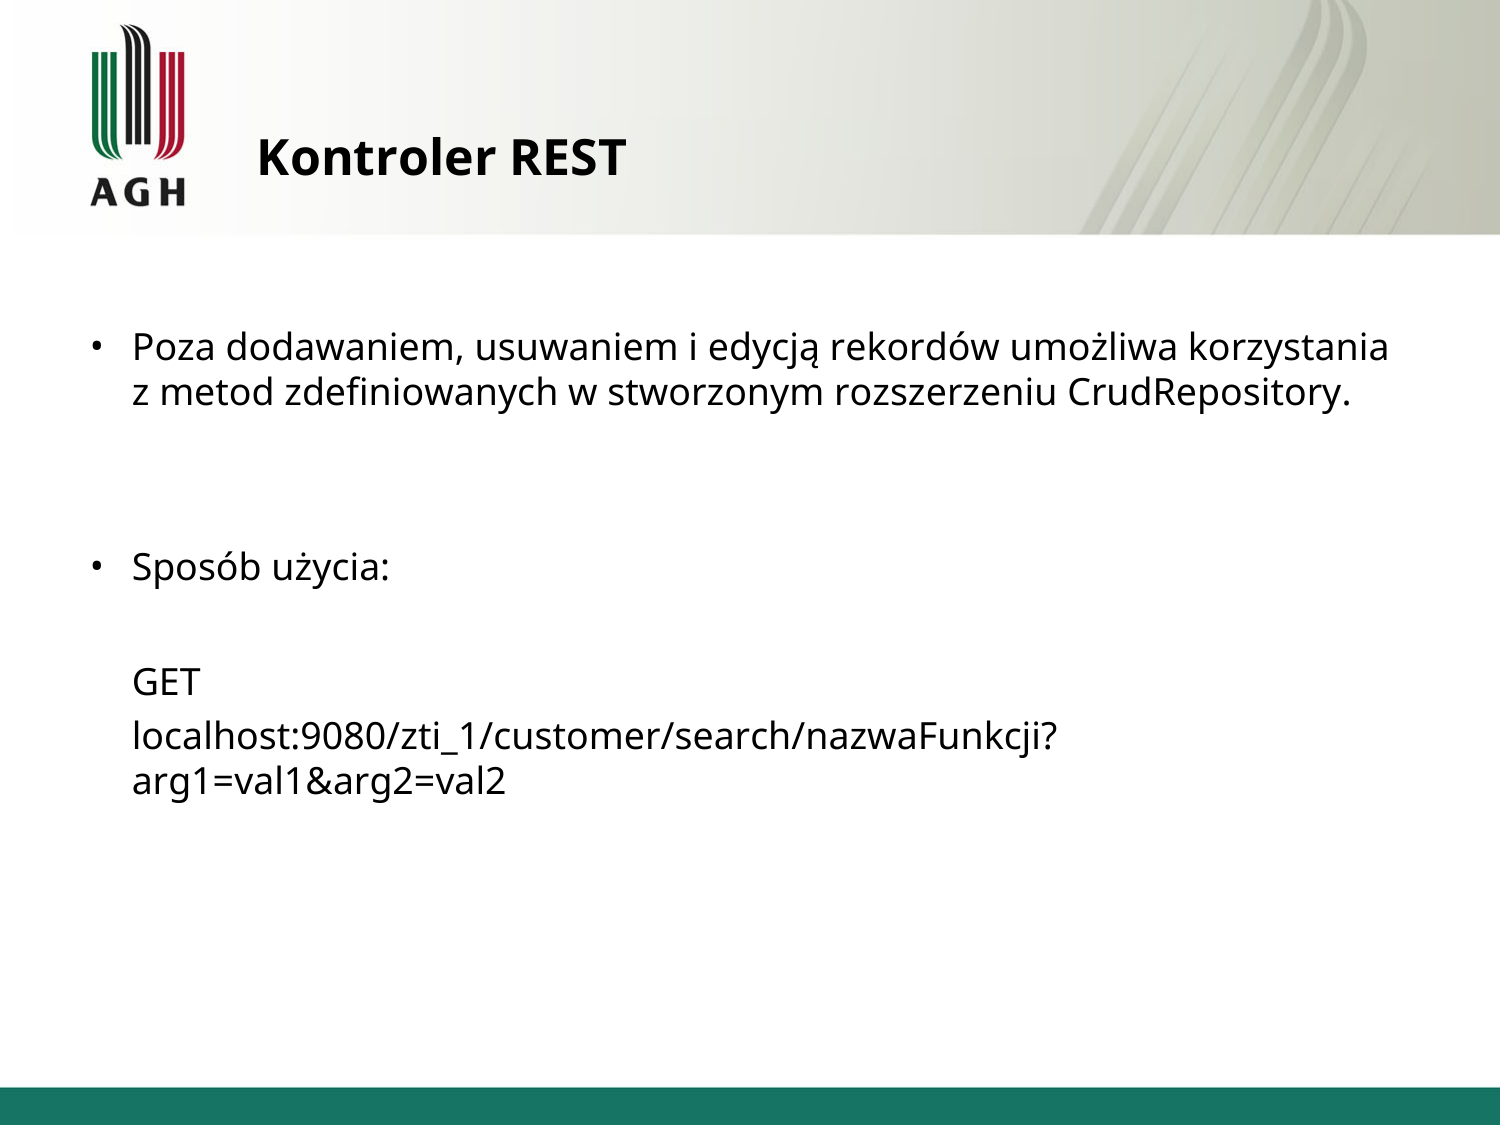

# Kontroler REST
Poza dodawaniem, usuwaniem i edycją rekordów umożliwa korzystania z metod zdefiniowanych w stworzonym rozszerzeniu CrudRepository.
Sposób użycia:
GET
localhost:9080/zti_1/customer/search/nazwaFunkcji?arg1=val1&arg2=val2